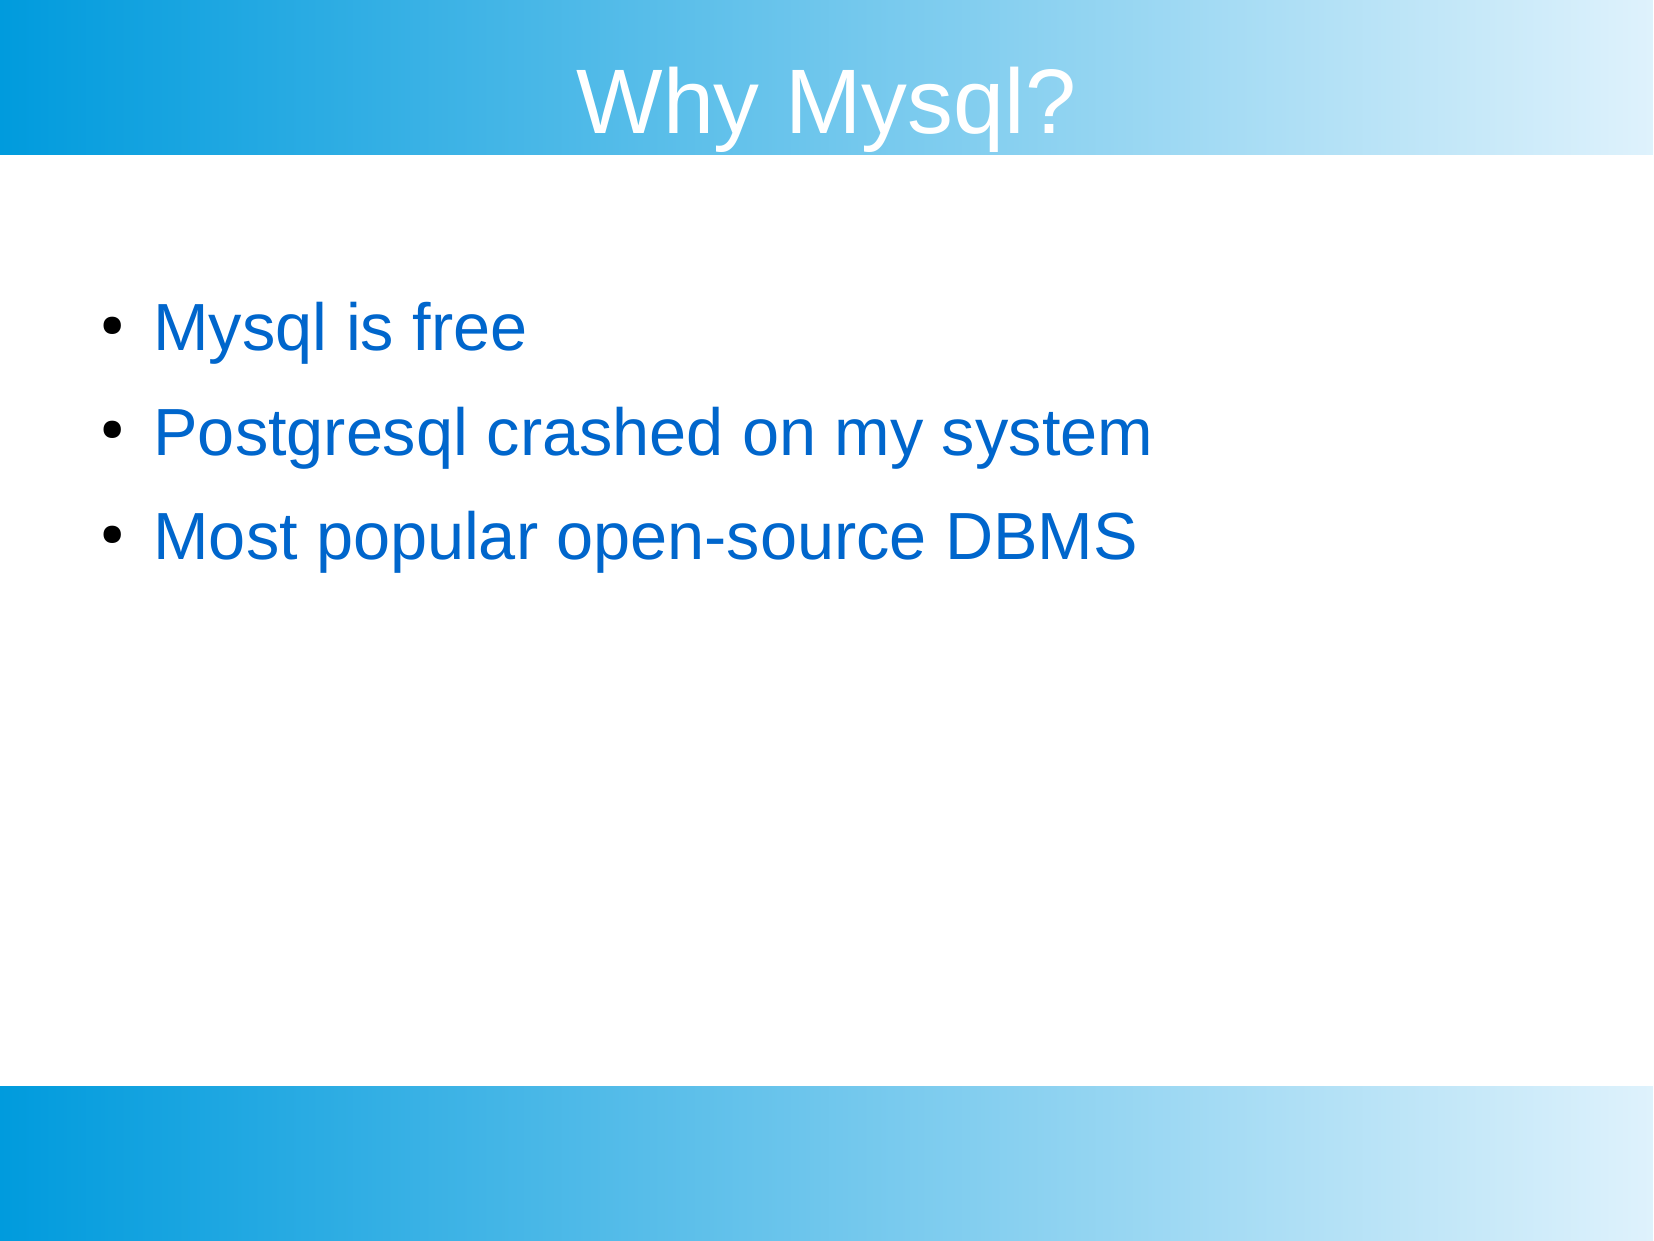

# Why Mysql?
Mysql is free
Postgresql crashed on my system
Most popular open-source DBMS